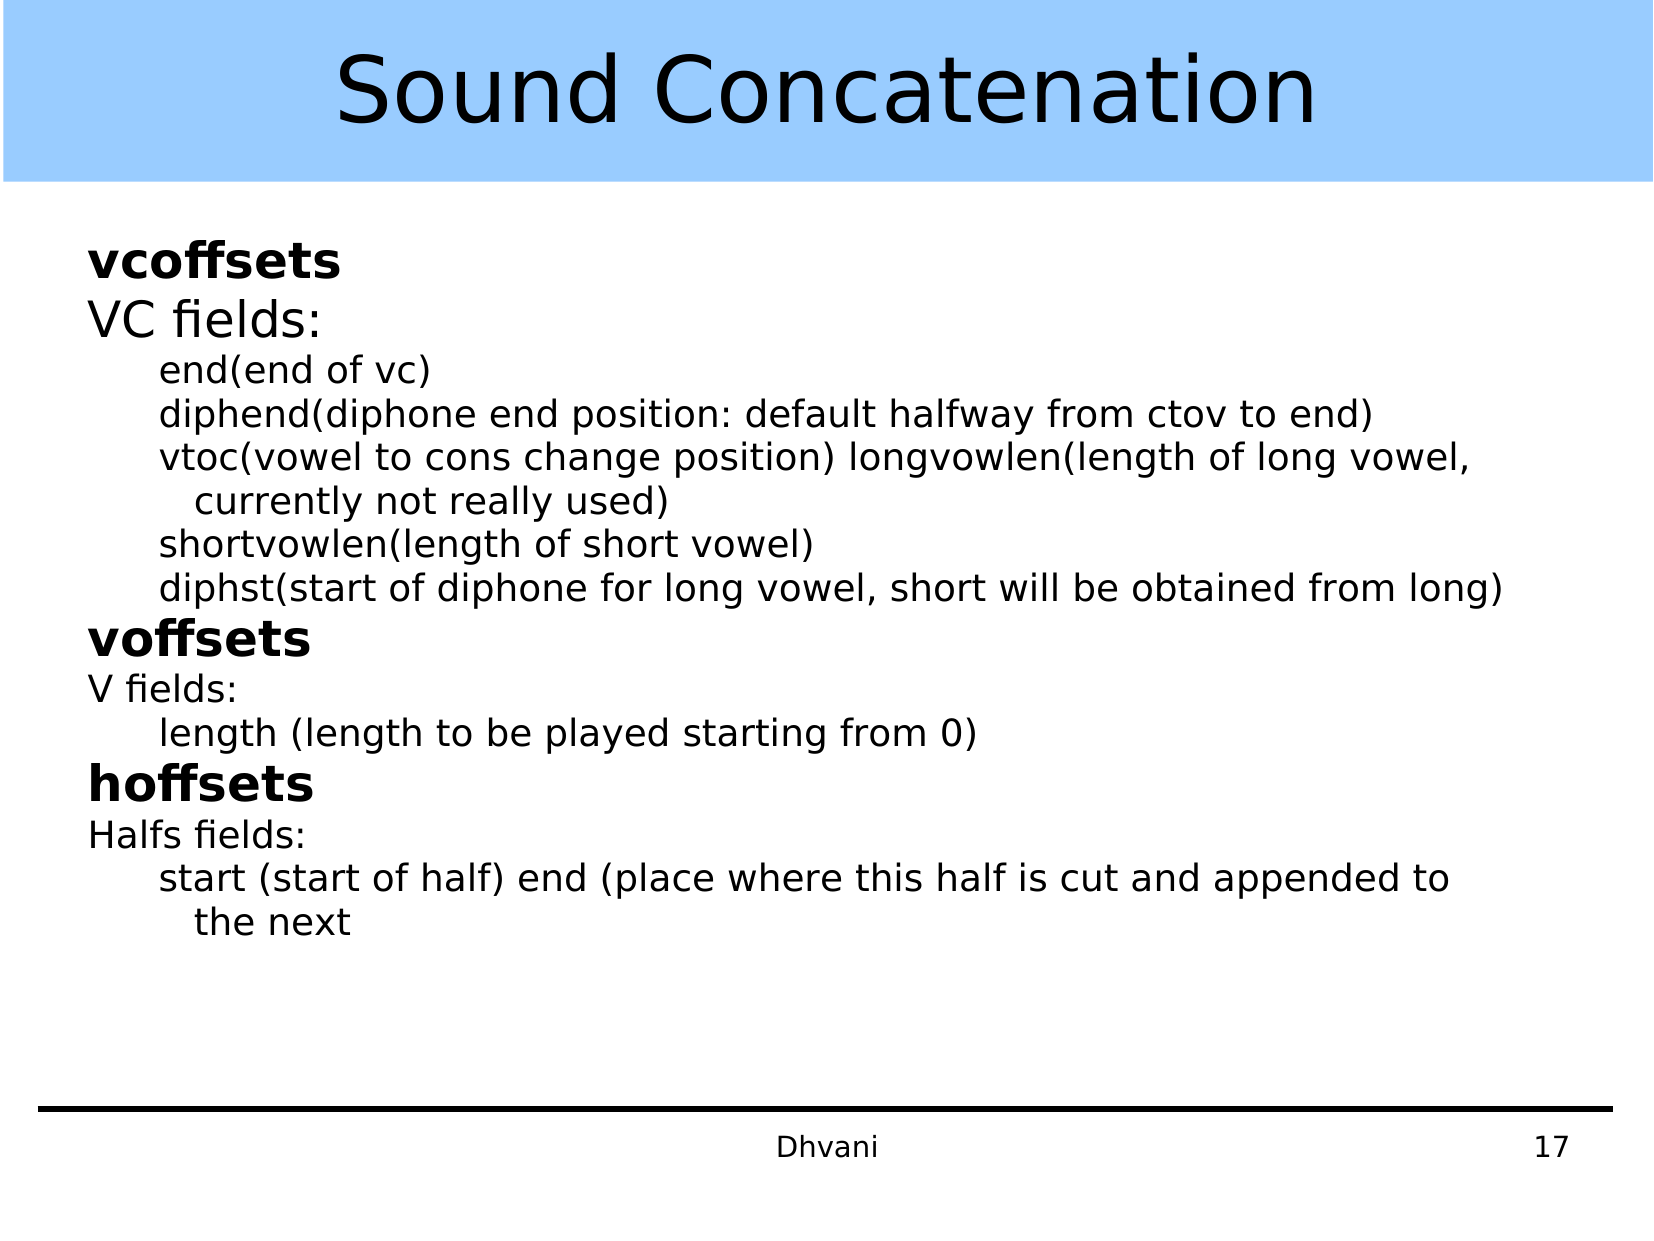

# Sound Concatenation
vcoffsets
VC fields:
end(end of vc)
diphend(diphone end position: default halfway from ctov to end)
vtoc(vowel to cons change position) longvowlen(length of long vowel, currently not really used)
shortvowlen(length of short vowel)
diphst(start of diphone for long vowel, short will be obtained from long)
voffsets
V fields:
length (length to be played starting from 0)
hoffsets
Halfs fields:
start (start of half) end (place where this half is cut and appended to the next
Dhvani
17